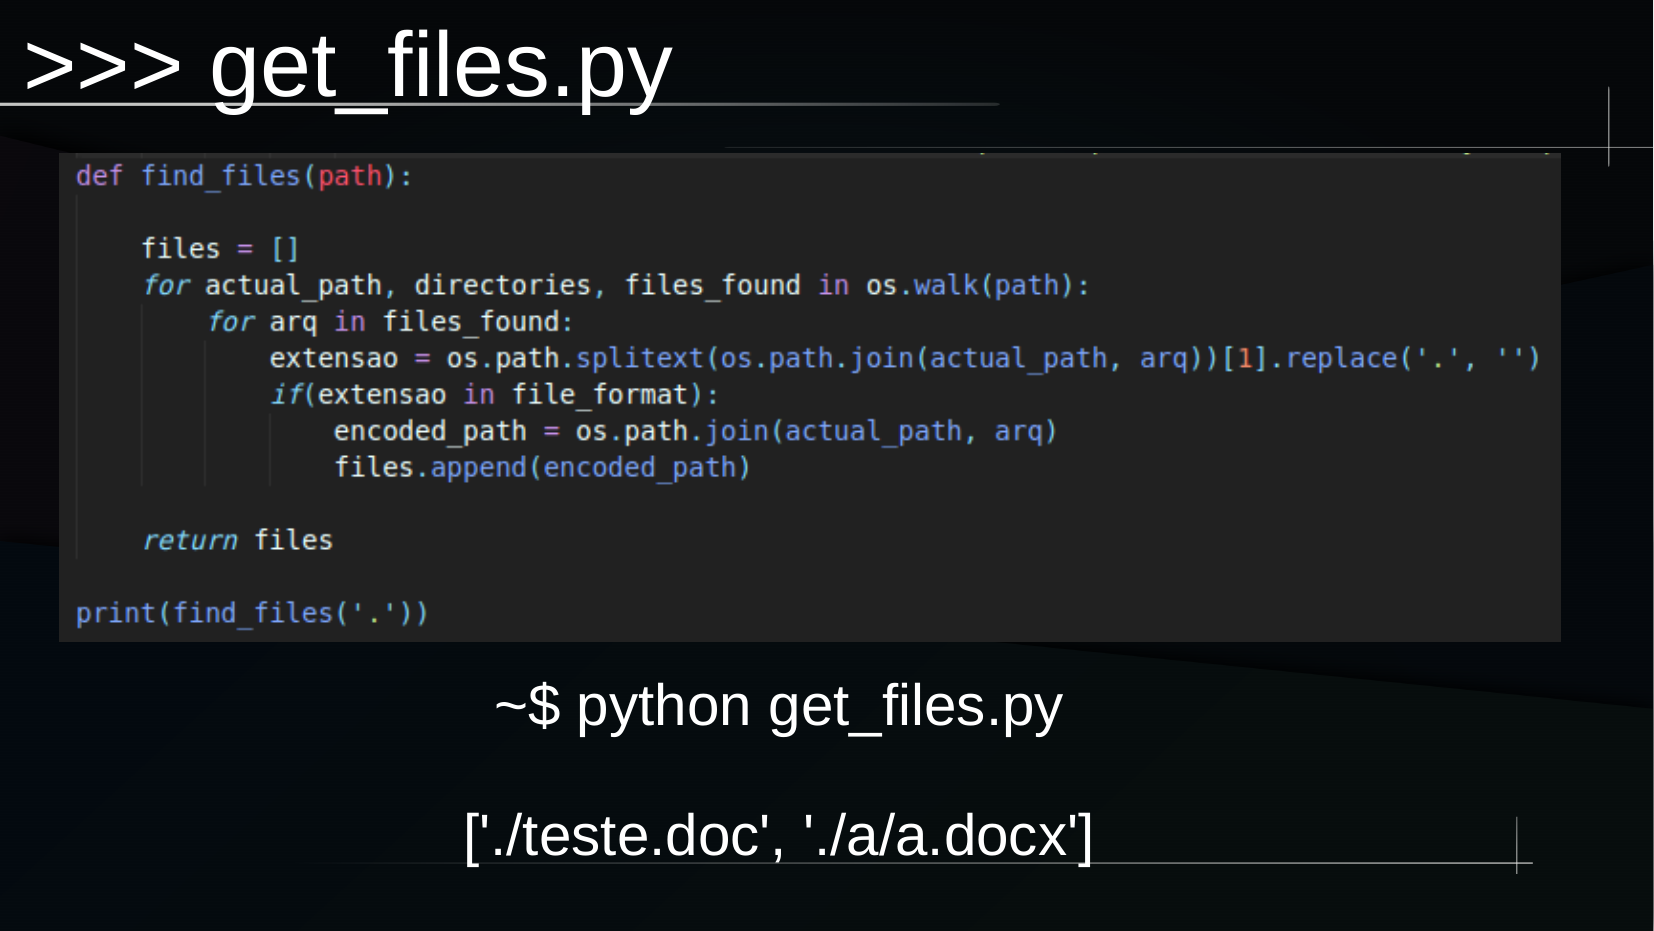

# >>> get_files.py
~$ python get_files.py
['./teste.doc', './a/a.docx']